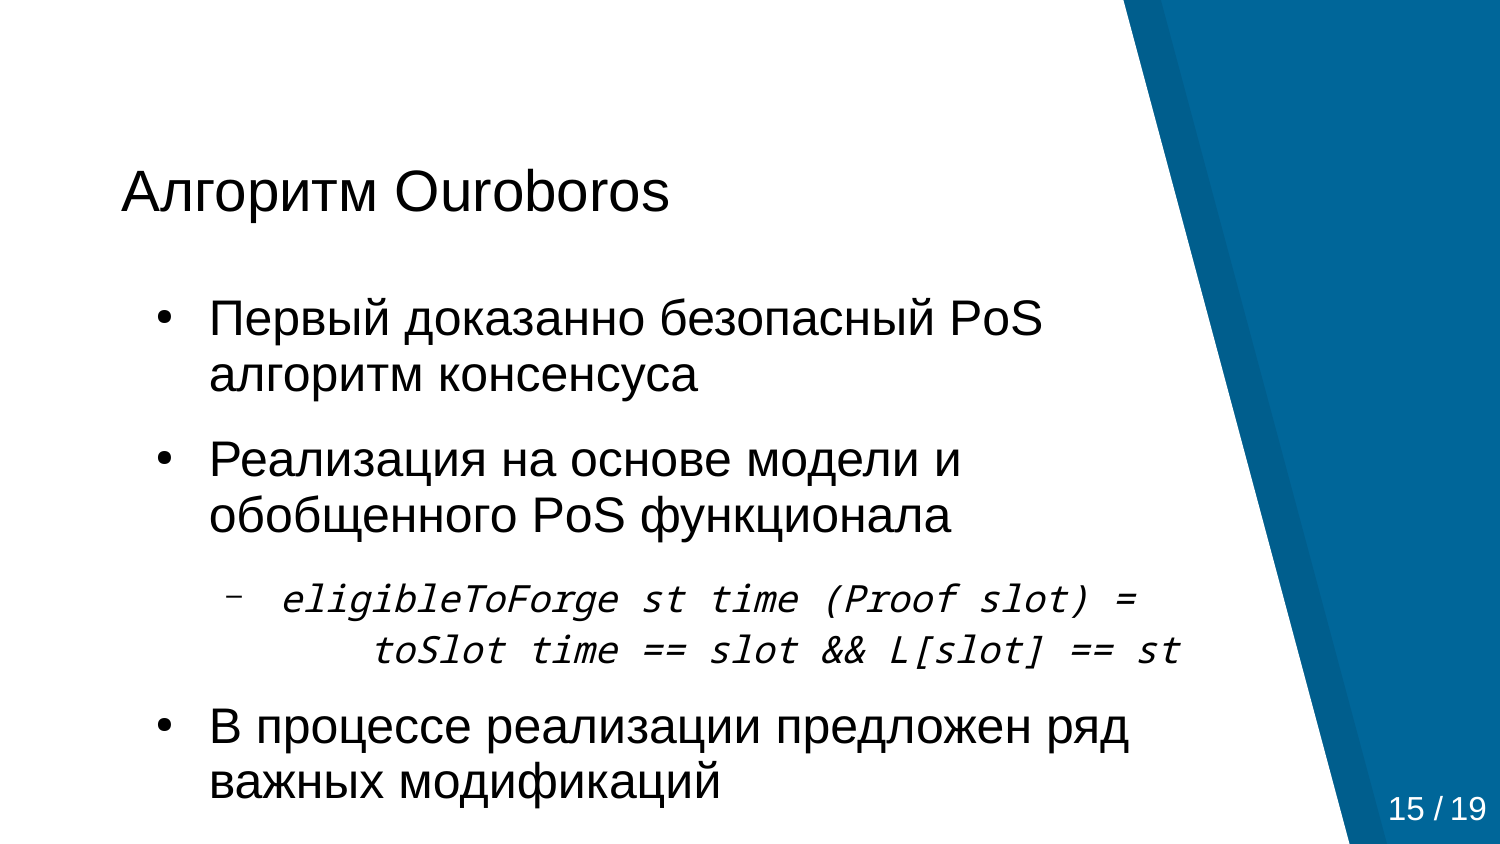

# Алгоритм Ouroboros
Первый доказанно безопасный PoS алгоритм консенсуса
Реализация на основе модели и обобщенного PoS функционала
eligibleToForge st time (Proof slot) = toSlot time == slot && L[slot] == st
В процессе реализации предложен ряд важных модификаций